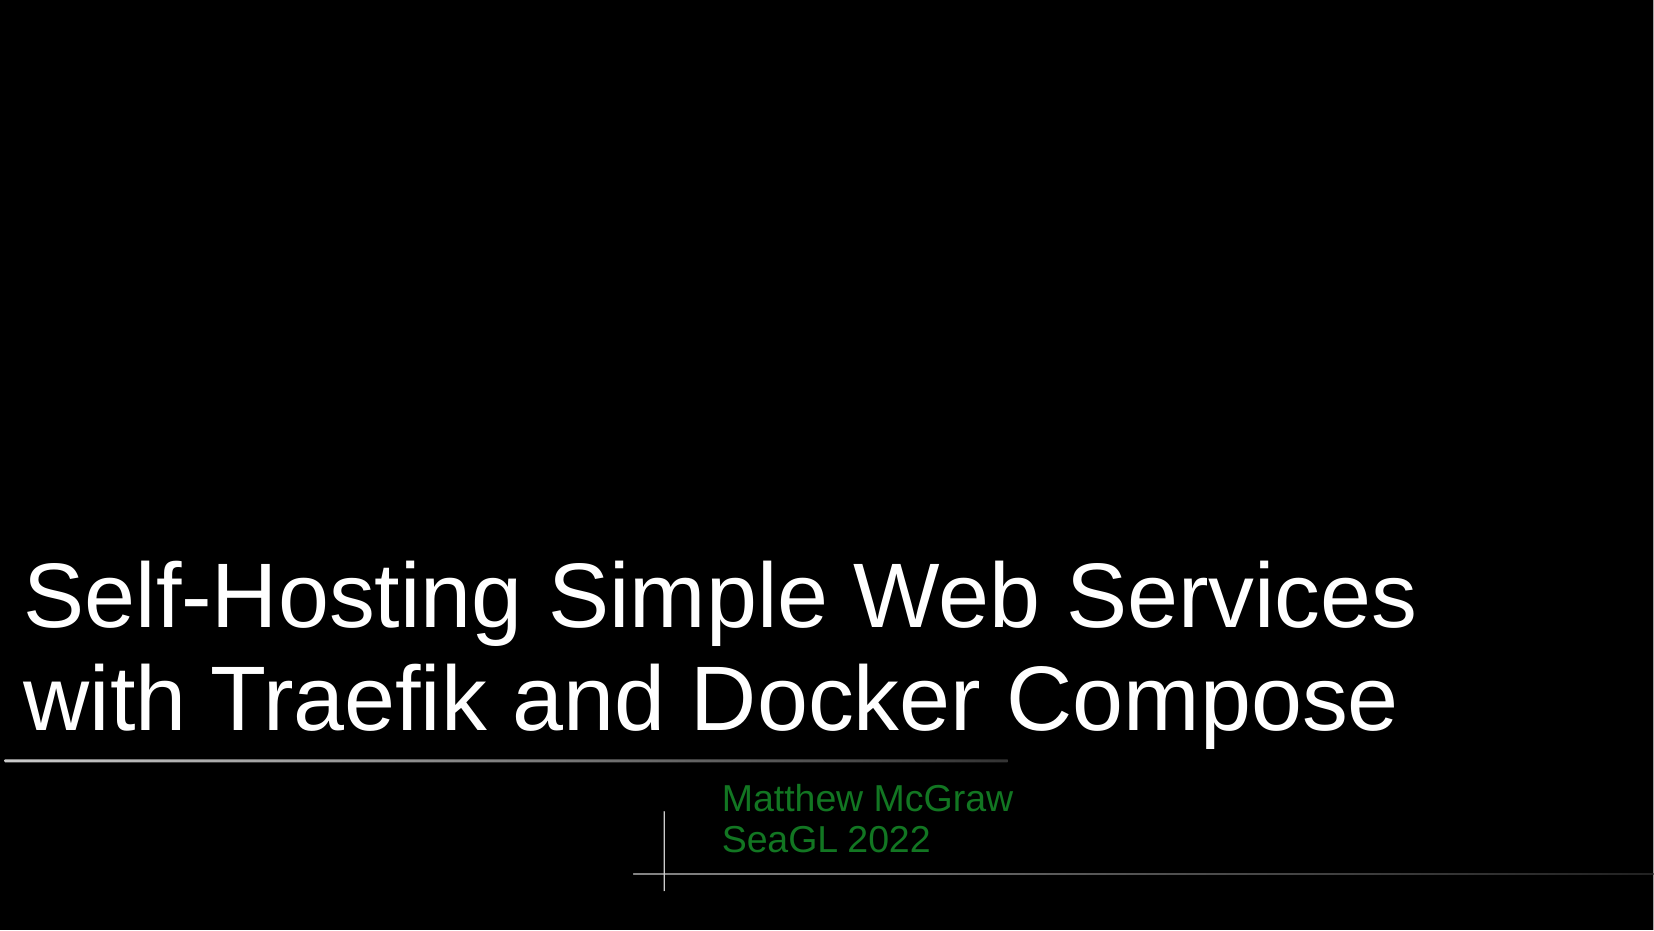

# Self-Hosting Simple Web Services with Traefik and Docker Compose
Matthew McGraw
SeaGL 2022